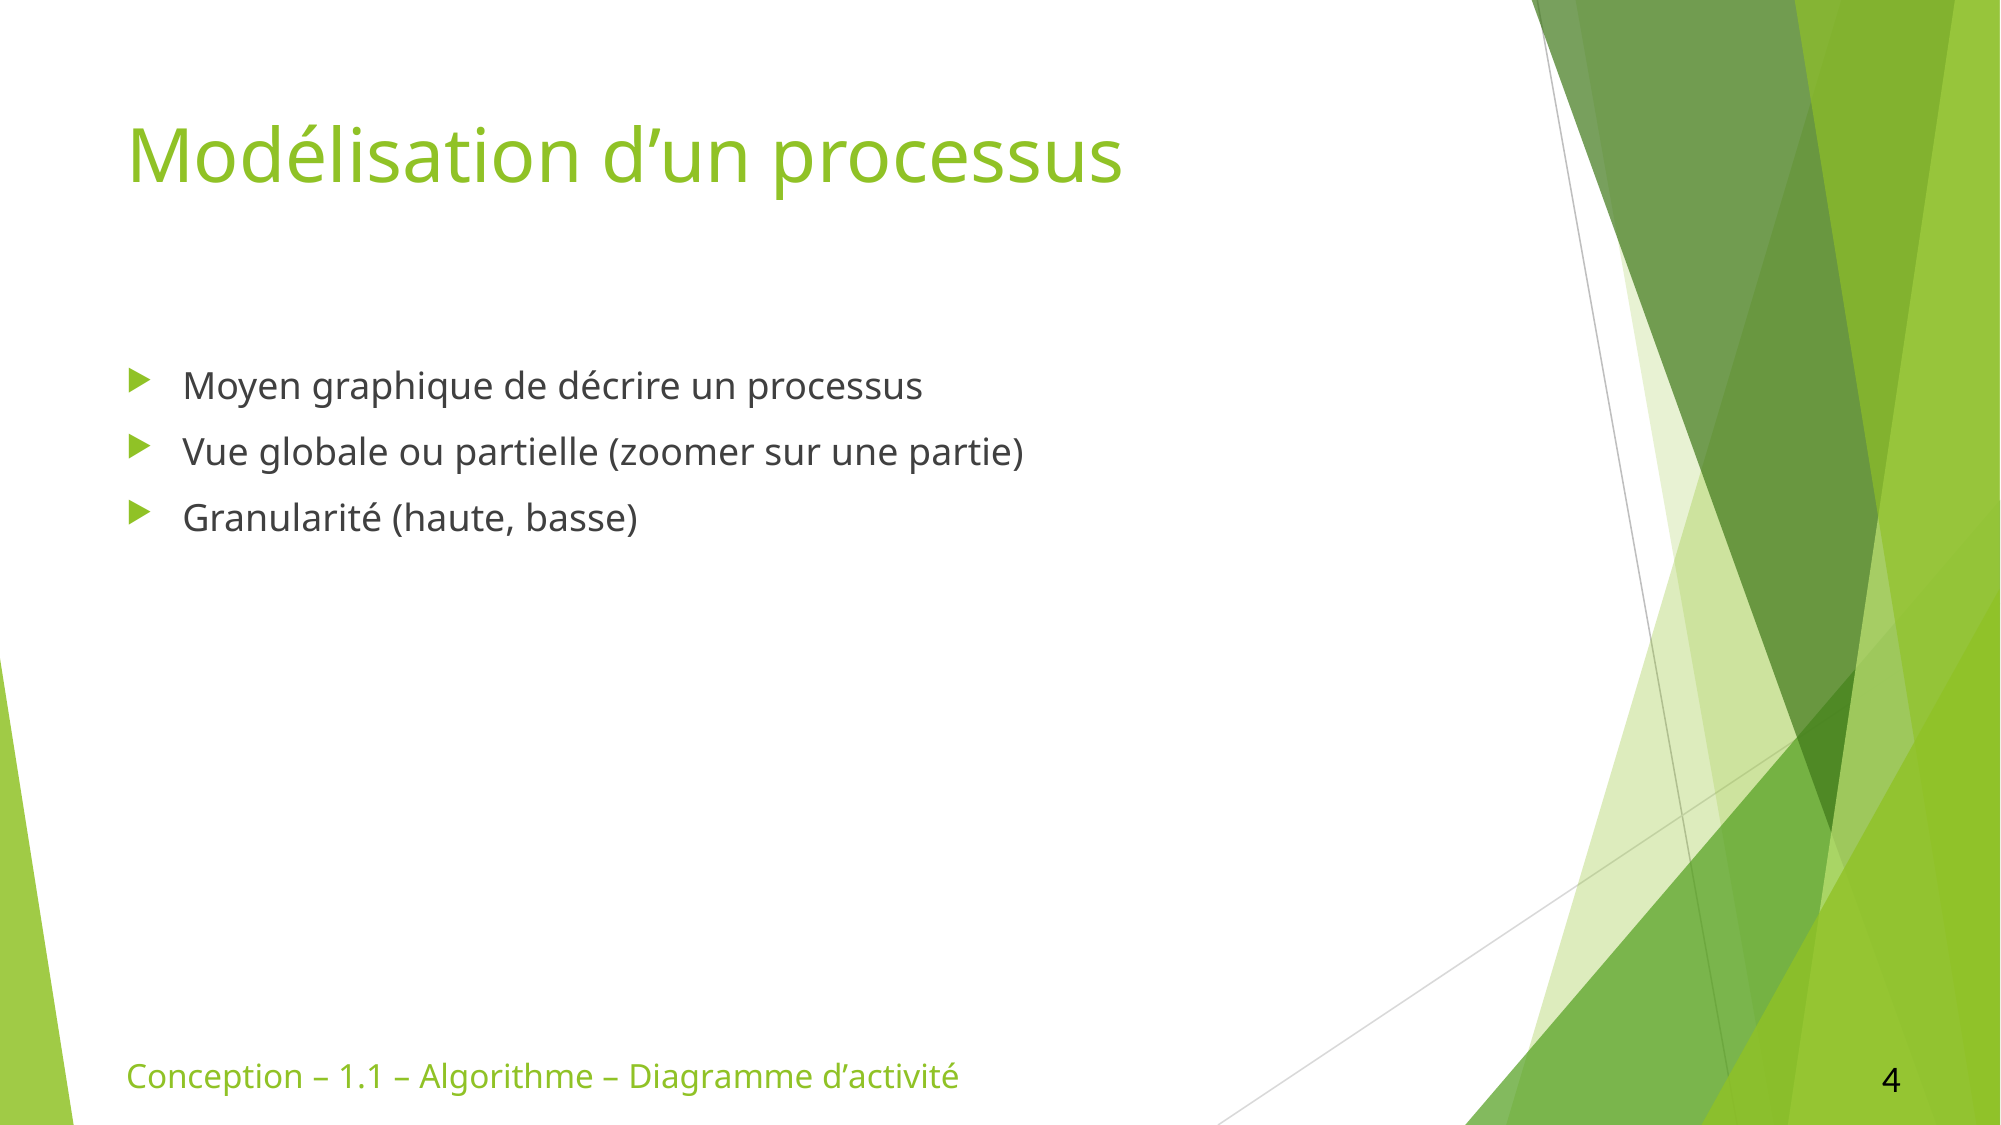

# Modélisation d’un processus
Moyen graphique de décrire un processus
Vue globale ou partielle (zoomer sur une partie)
Granularité (haute, basse)
Conception – 1.1 – Algorithme – Diagramme d’activité